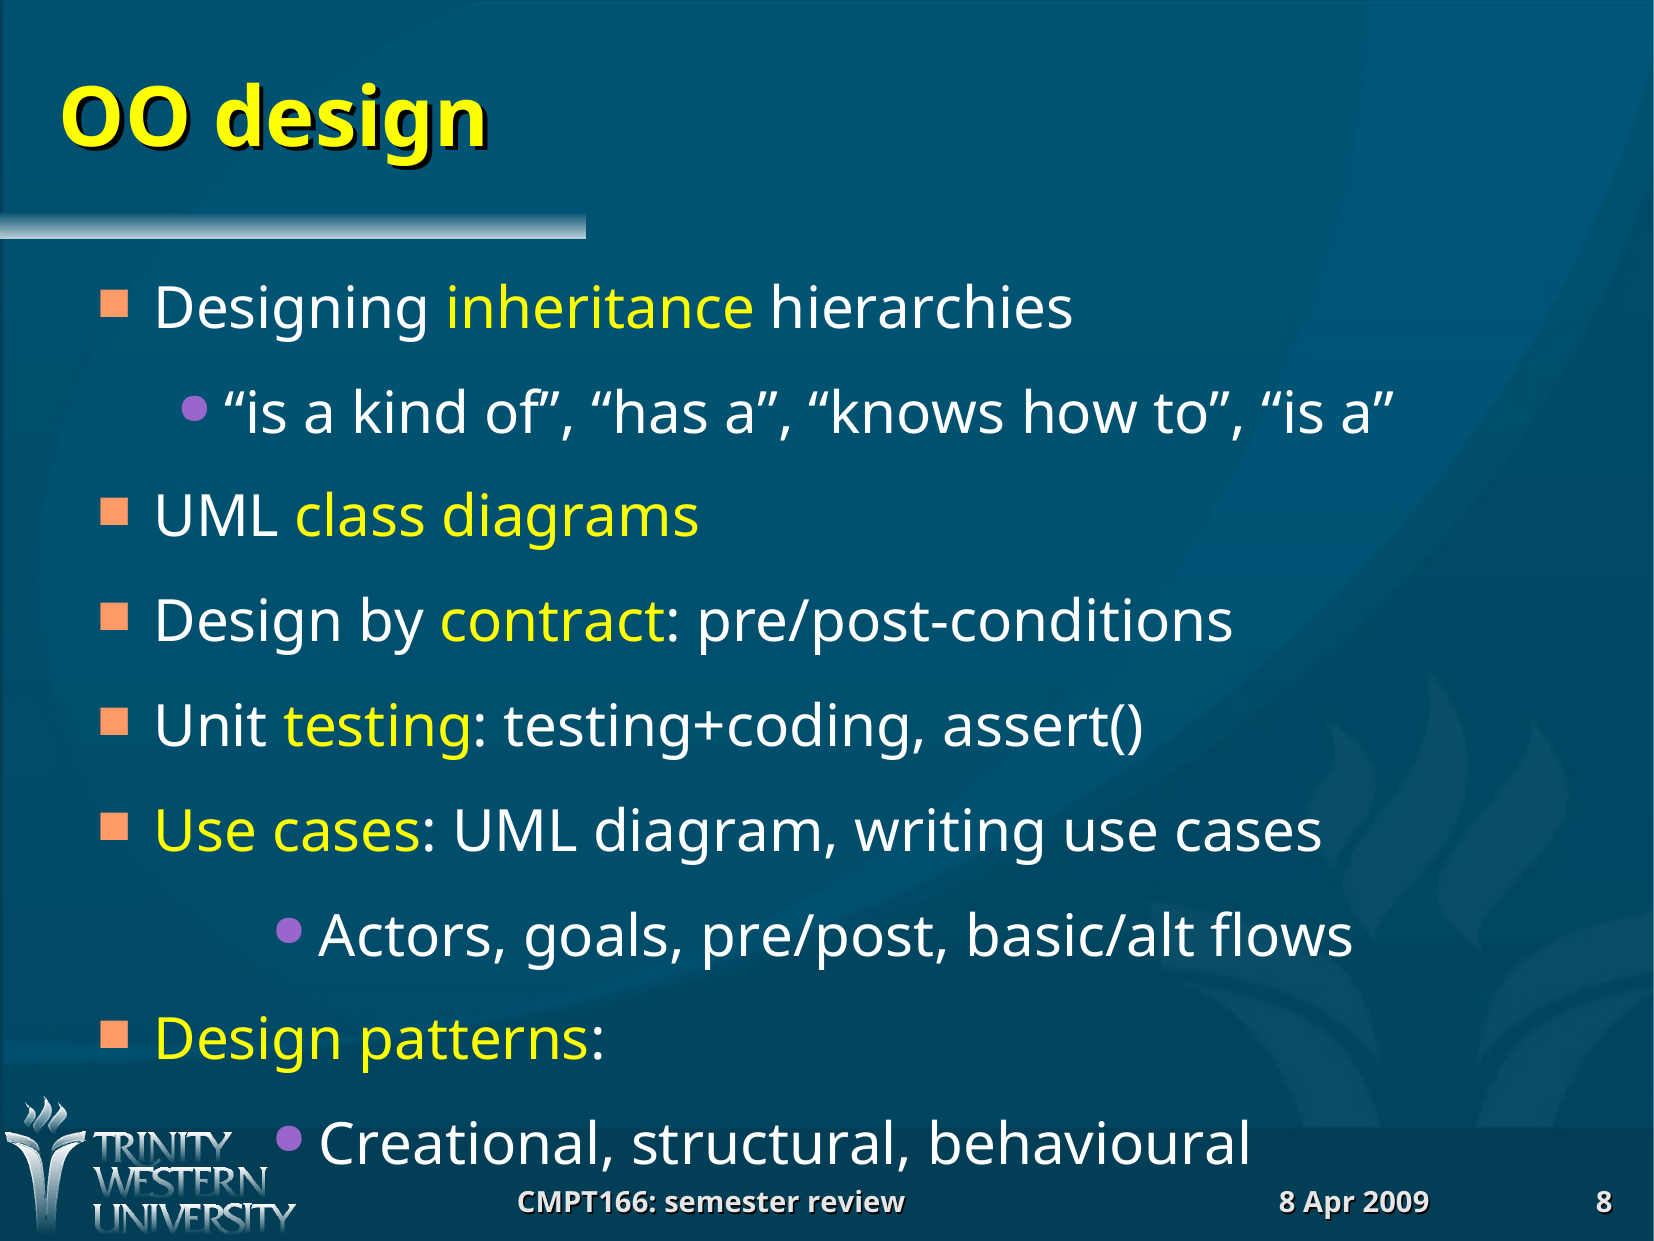

# OO design
Designing inheritance hierarchies
“is a kind of”, “has a”, “knows how to”, “is a”
UML class diagrams
Design by contract: pre/post-conditions
Unit testing: testing+coding, assert()
Use cases: UML diagram, writing use cases
Actors, goals, pre/post, basic/alt flows
Design patterns:
Creational, structural, behavioural
CMPT166: semester review
8 Apr 2009
8